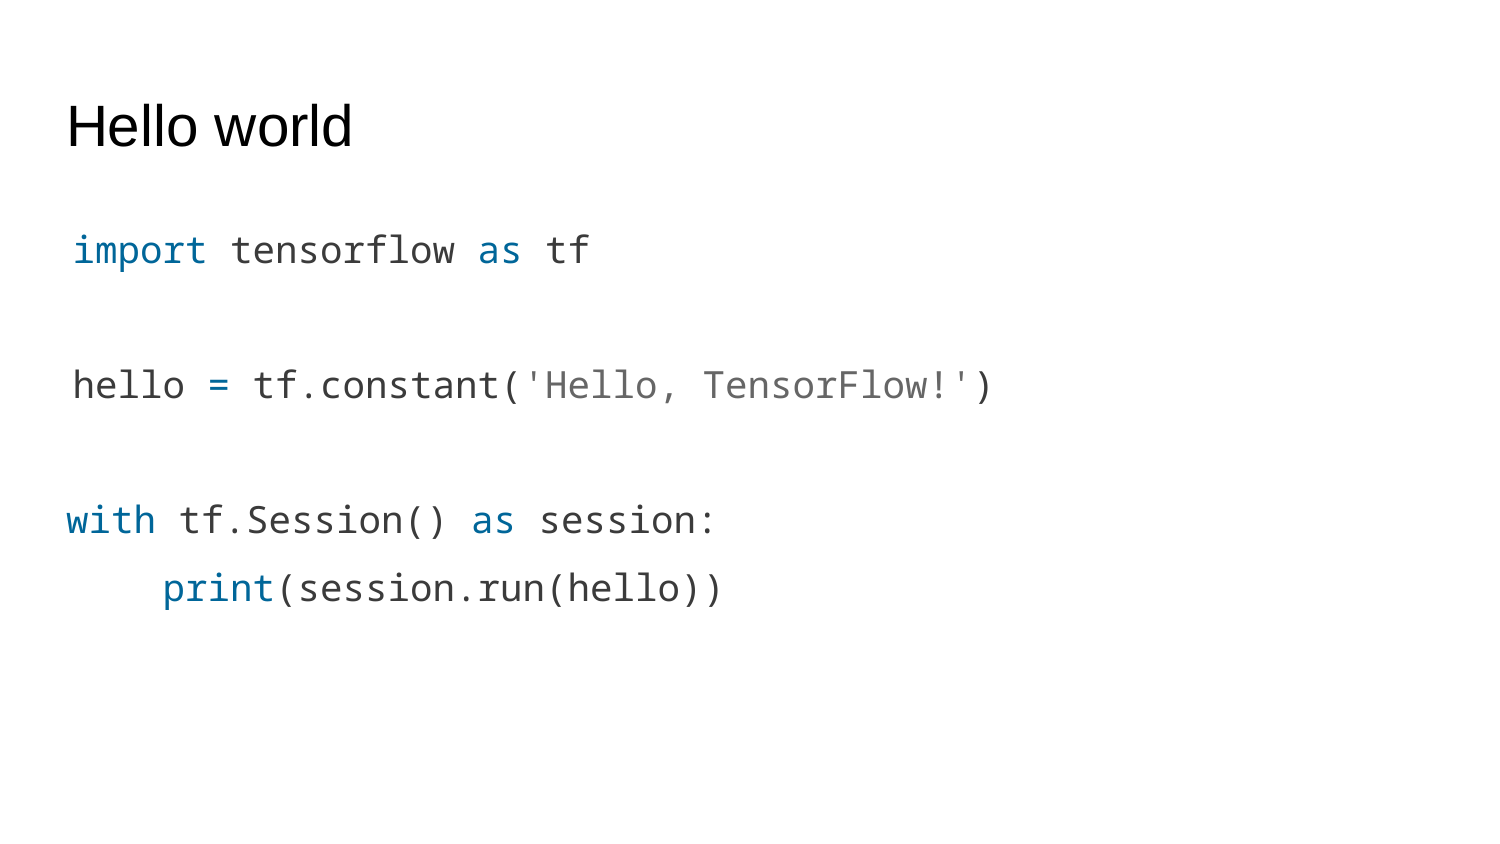

# Hello world
import tensorflow as tf
hello = tf.constant('Hello, TensorFlow!')
with tf.Session() as session:
 print(session.run(hello))